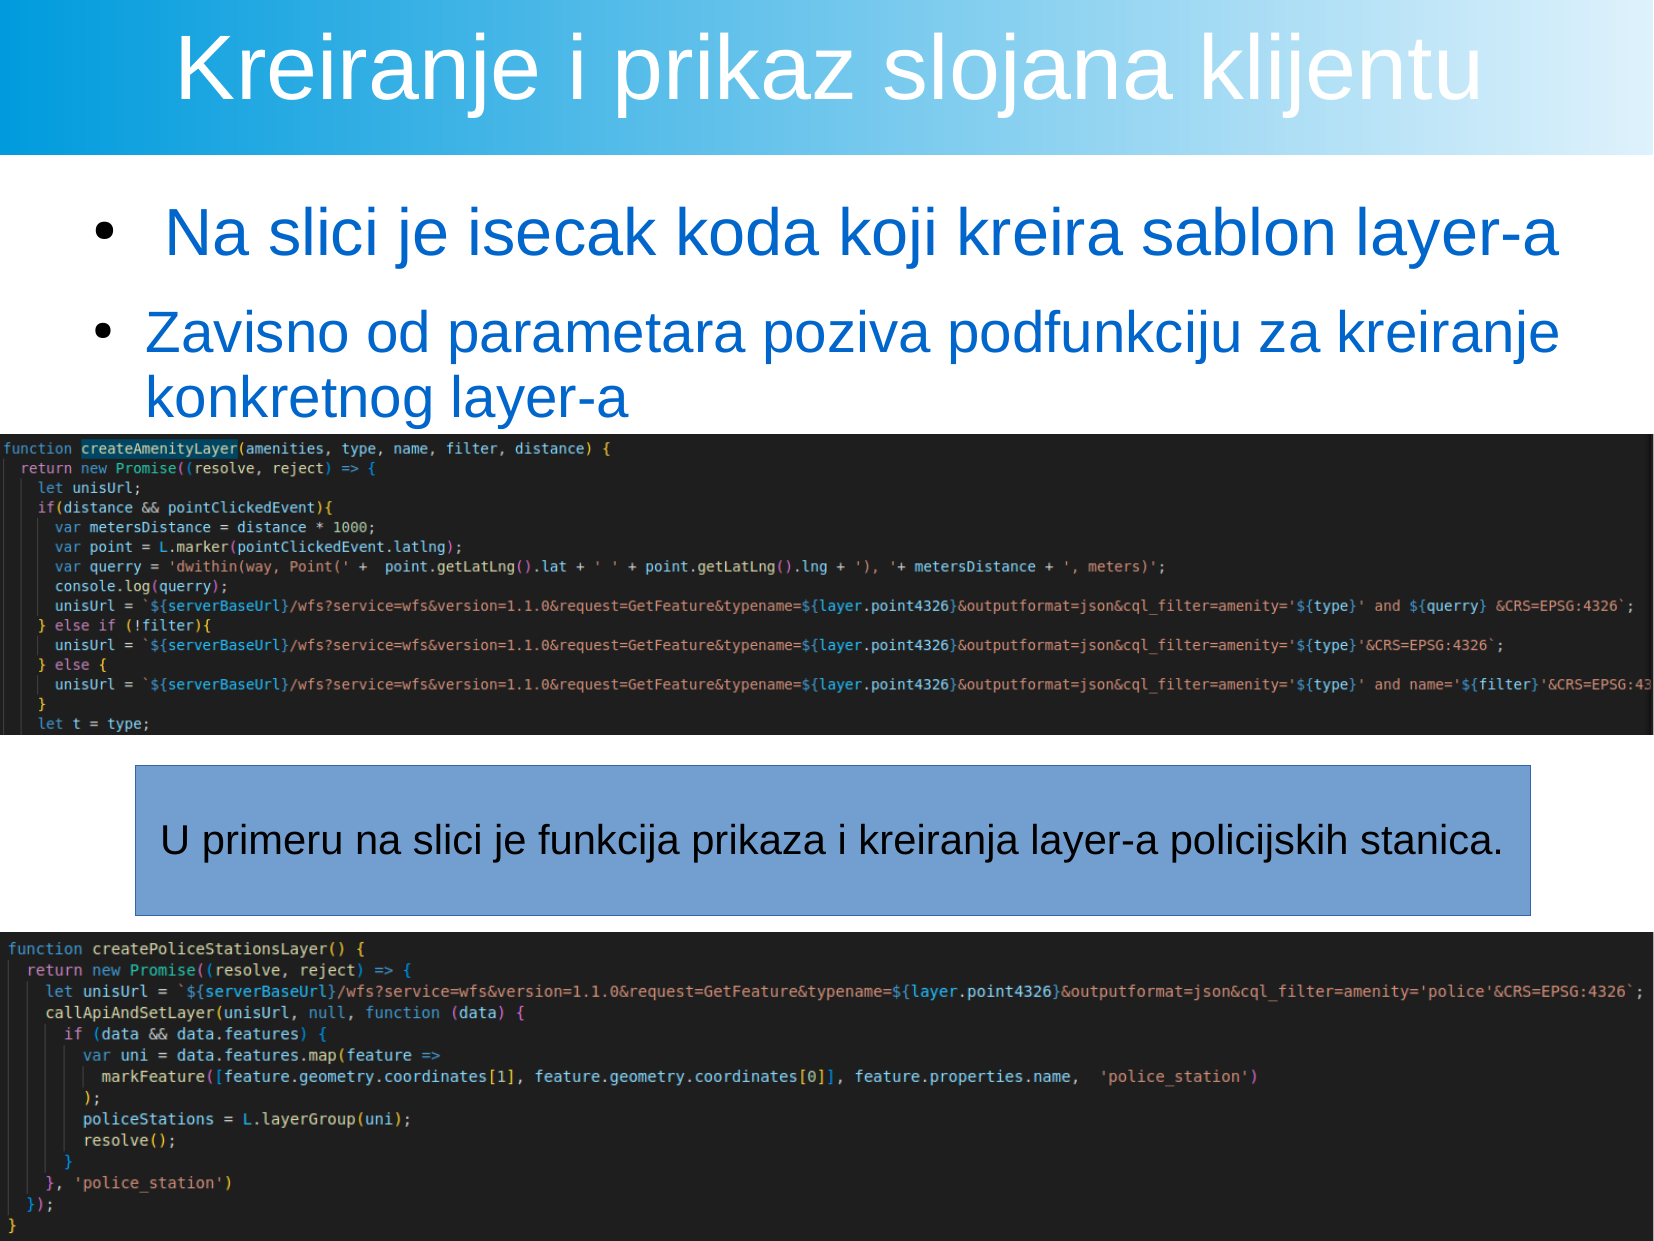

# Kreiranje i prikaz slojana klijentu
 Na slici je isecak koda koji kreira sablon layer-a
Zavisno od parametara poziva podfunkciju za kreiranje konkretnog layer-a
U primeru na slici je funkcija prikaza i kreiranja layer-a policijskih stanica.